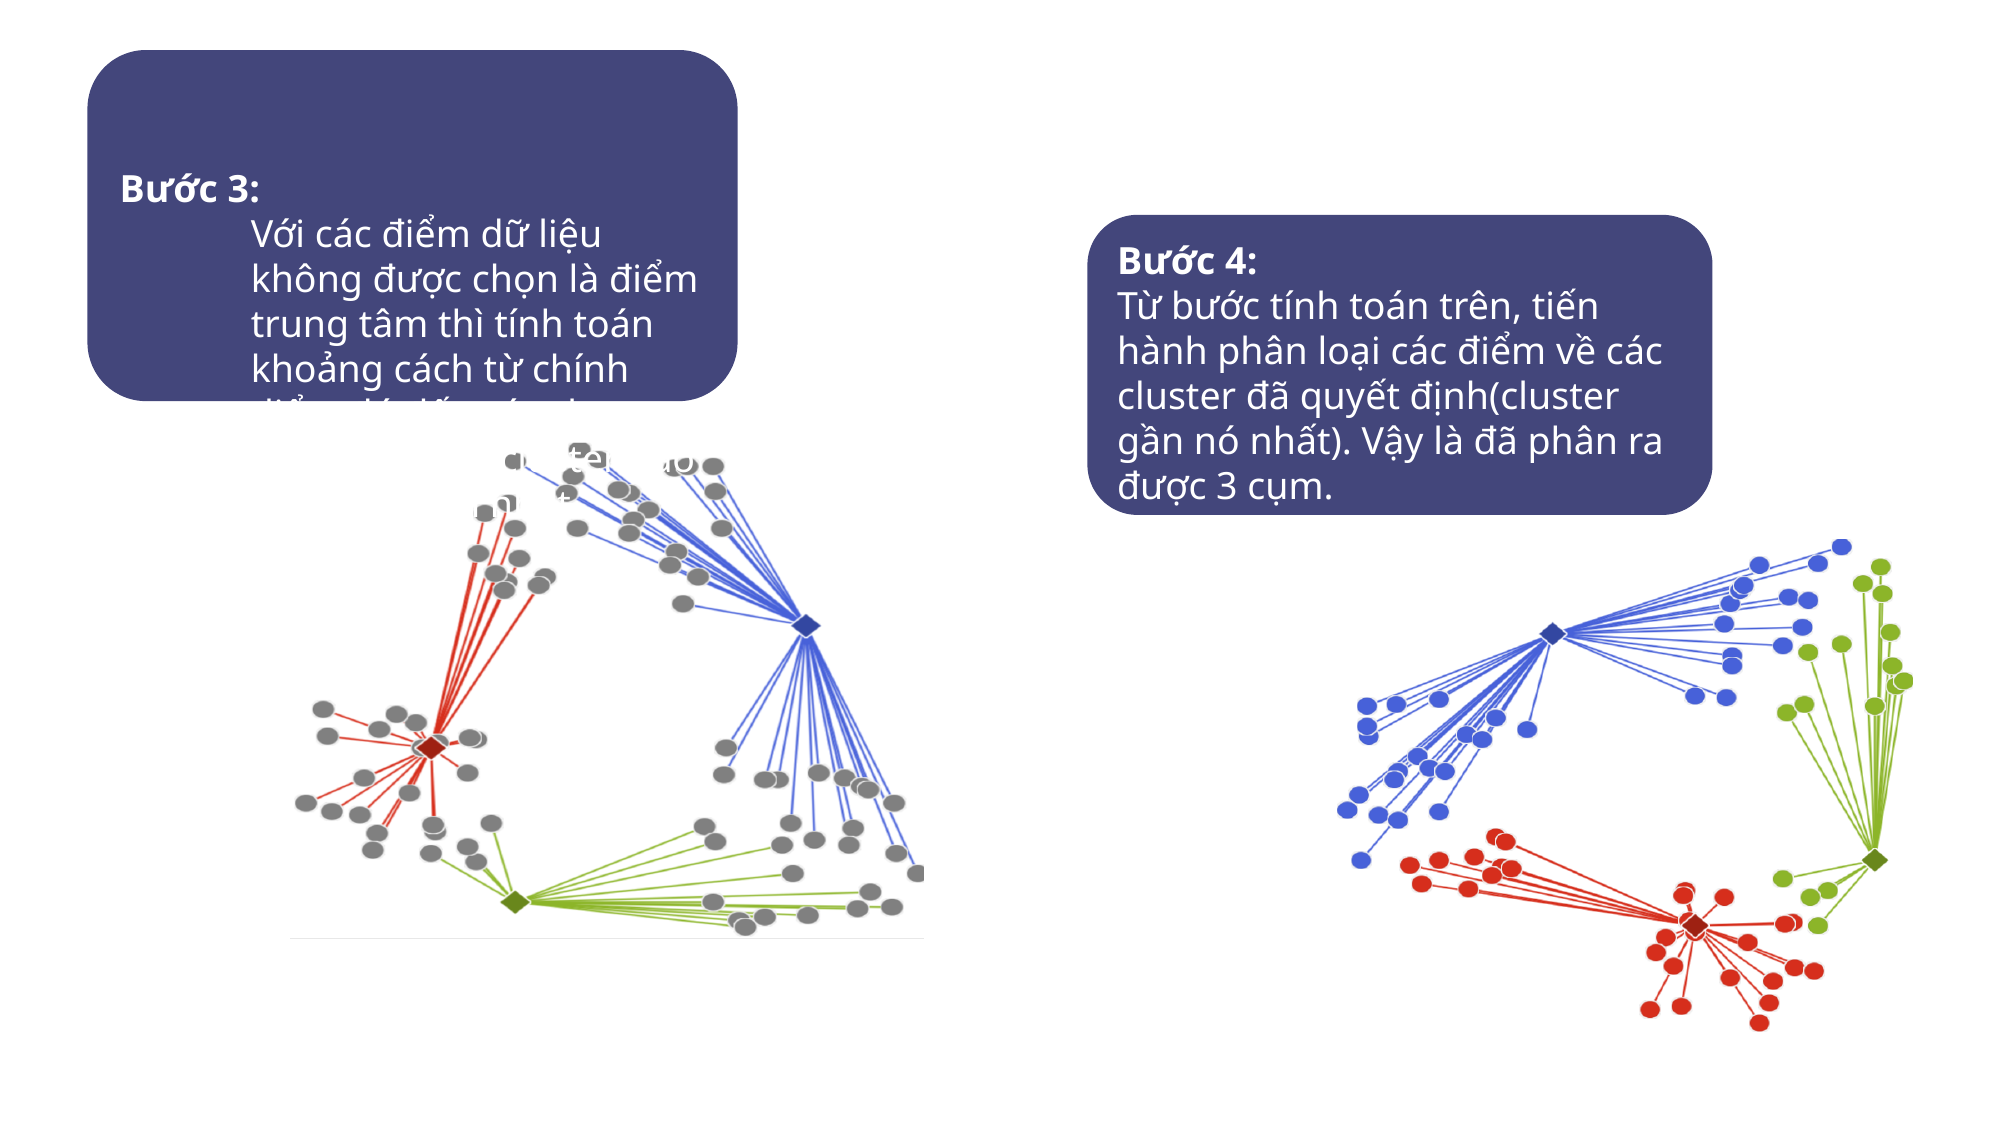

Bước 3:
Với các điểm dữ liệu không được chọn là điểm trung tâm thì tính toán khoảng cách từ chính điểm đó đến các cluster và quyết định cluster nào gần với mình nhất.
Bước 4:
Từ bước tính toán trên, tiến hành phân loại các điểm về các cluster đã quyết định(cluster gần nó nhất). Vậy là đã phân ra được 3 cụm.
#